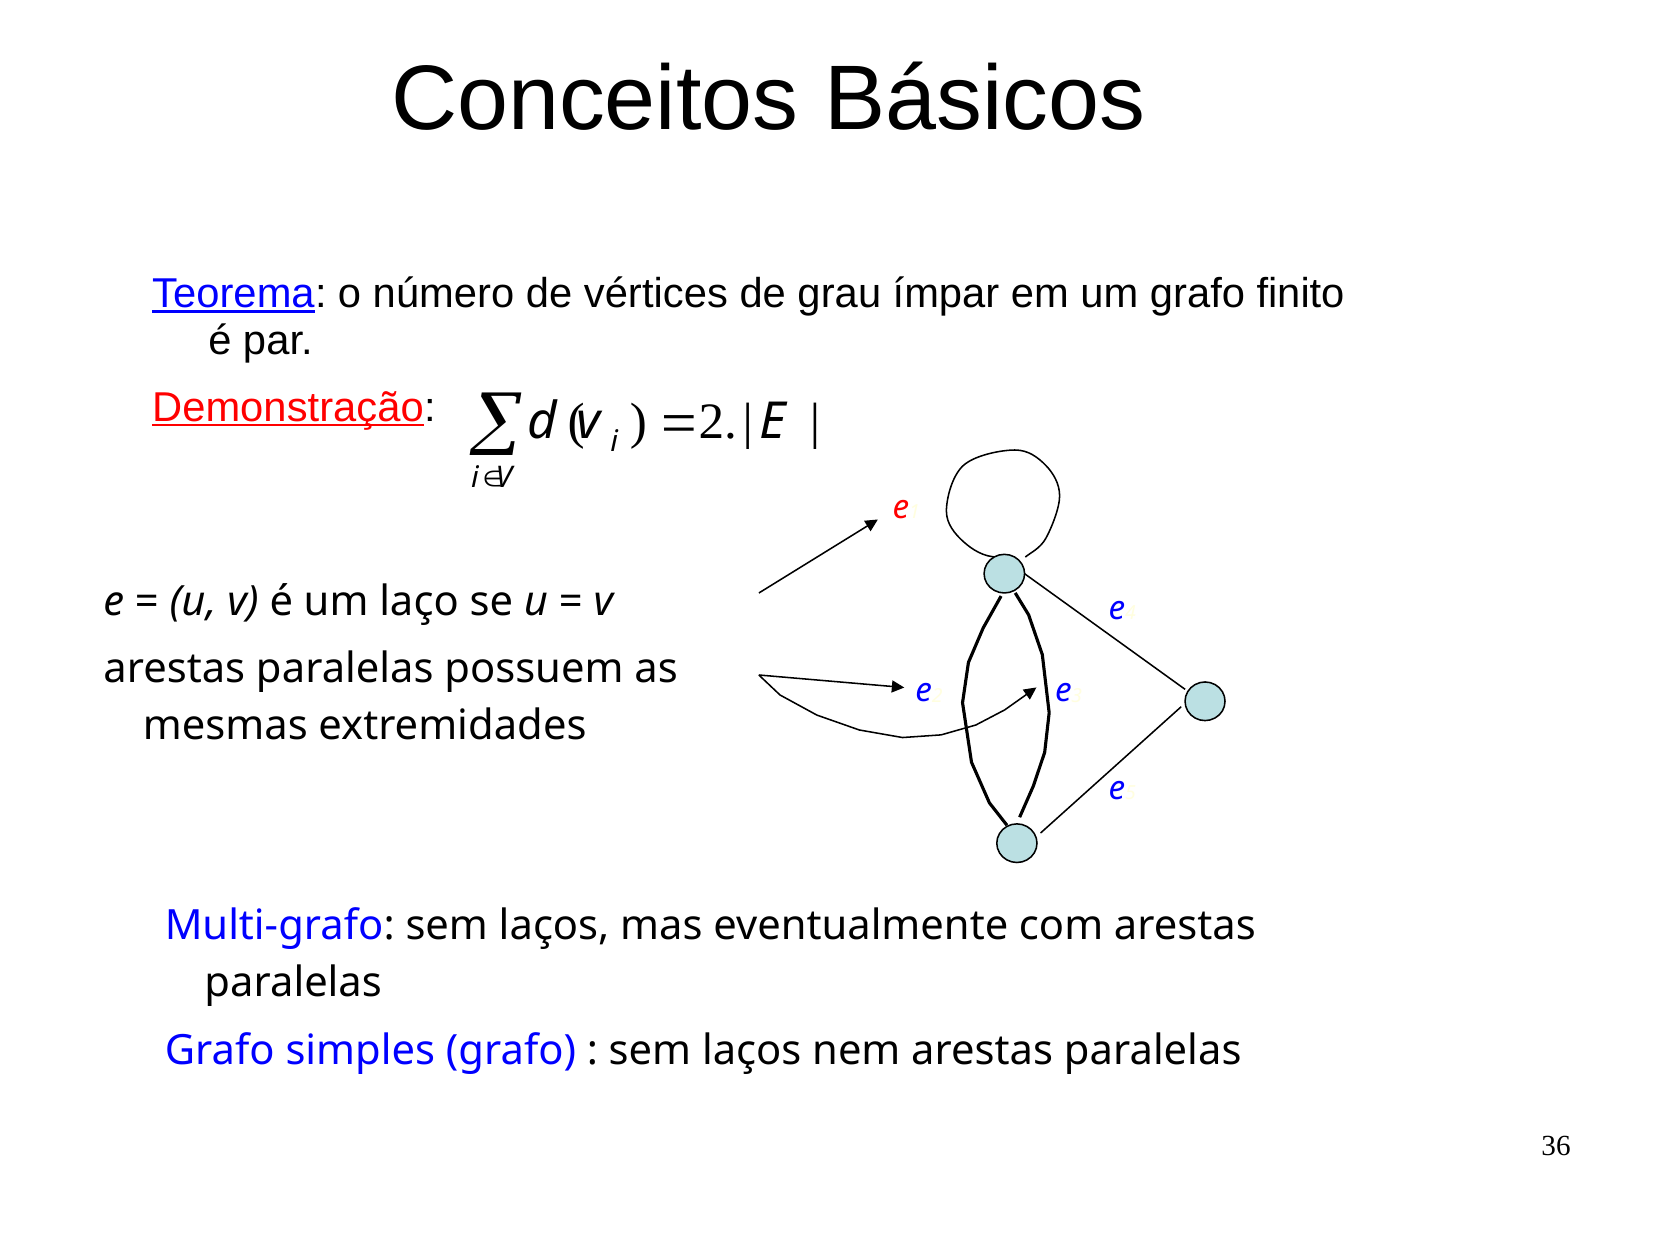

# Conceitos Básicos
Teorema: o número de vértices de grau ímpar em um grafo finito é par.
Demonstração:
e1
e4
e2
e3
e5
e = (u, v) é um laço se u = v
arestas paralelas possuem as mesmas extremidades
Multi-grafo: sem laços, mas eventualmente com arestas paralelas
Grafo simples (grafo) : sem laços nem arestas paralelas
36